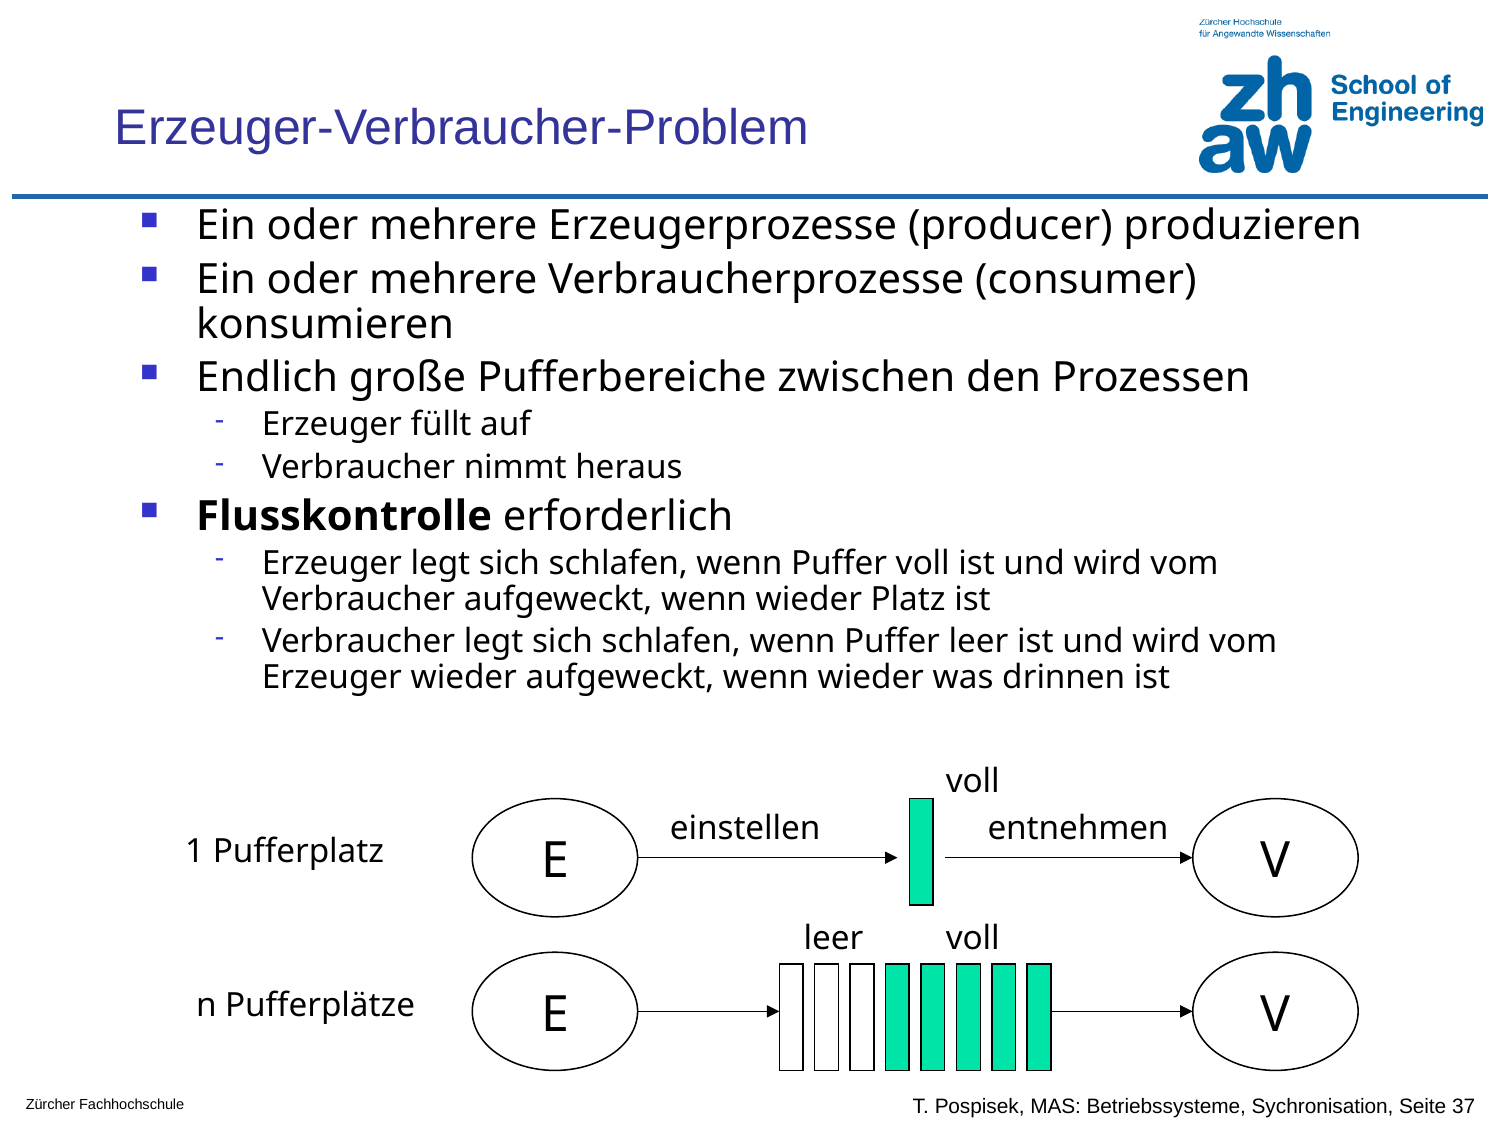

# Erzeuger-Verbraucher-Problem
Ein oder mehrere Erzeugerprozesse (producer) produzieren
Ein oder mehrere Verbraucherprozesse (consumer) konsumieren
Endlich große Pufferbereiche zwischen den Prozessen
Erzeuger füllt auf
Verbraucher nimmt heraus
Flusskontrolle erforderlich
Erzeuger legt sich schlafen, wenn Puffer voll ist und wird vom Verbraucher aufgeweckt, wenn wieder Platz ist
Verbraucher legt sich schlafen, wenn Puffer leer ist und wird vom Erzeuger wieder aufgeweckt, wenn wieder was drinnen ist
voll
E
einstellen
entnehmen
V
1 Pufferplatz
leer
voll
E
V
n Pufferplätze